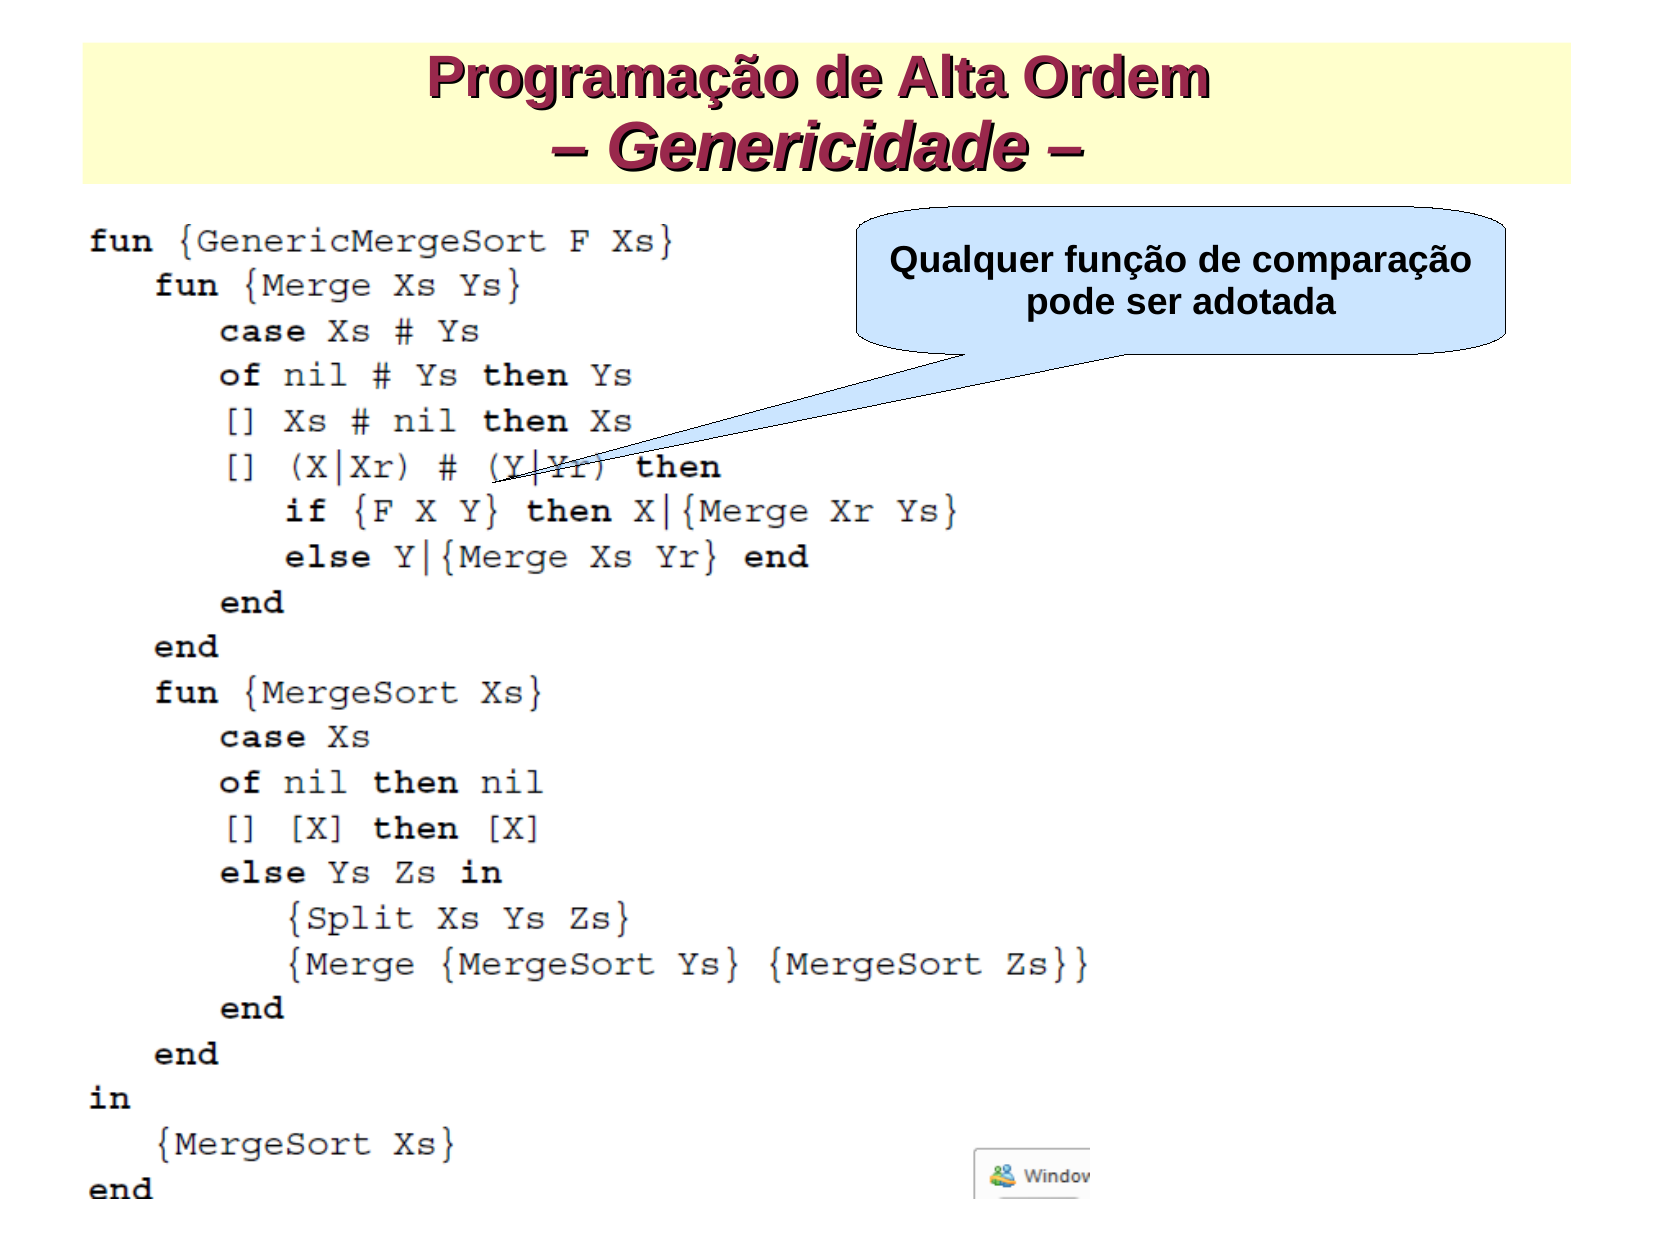

# Programação de Alta Ordem – Genericidade –
Qualquer função de comparação
pode ser adotada